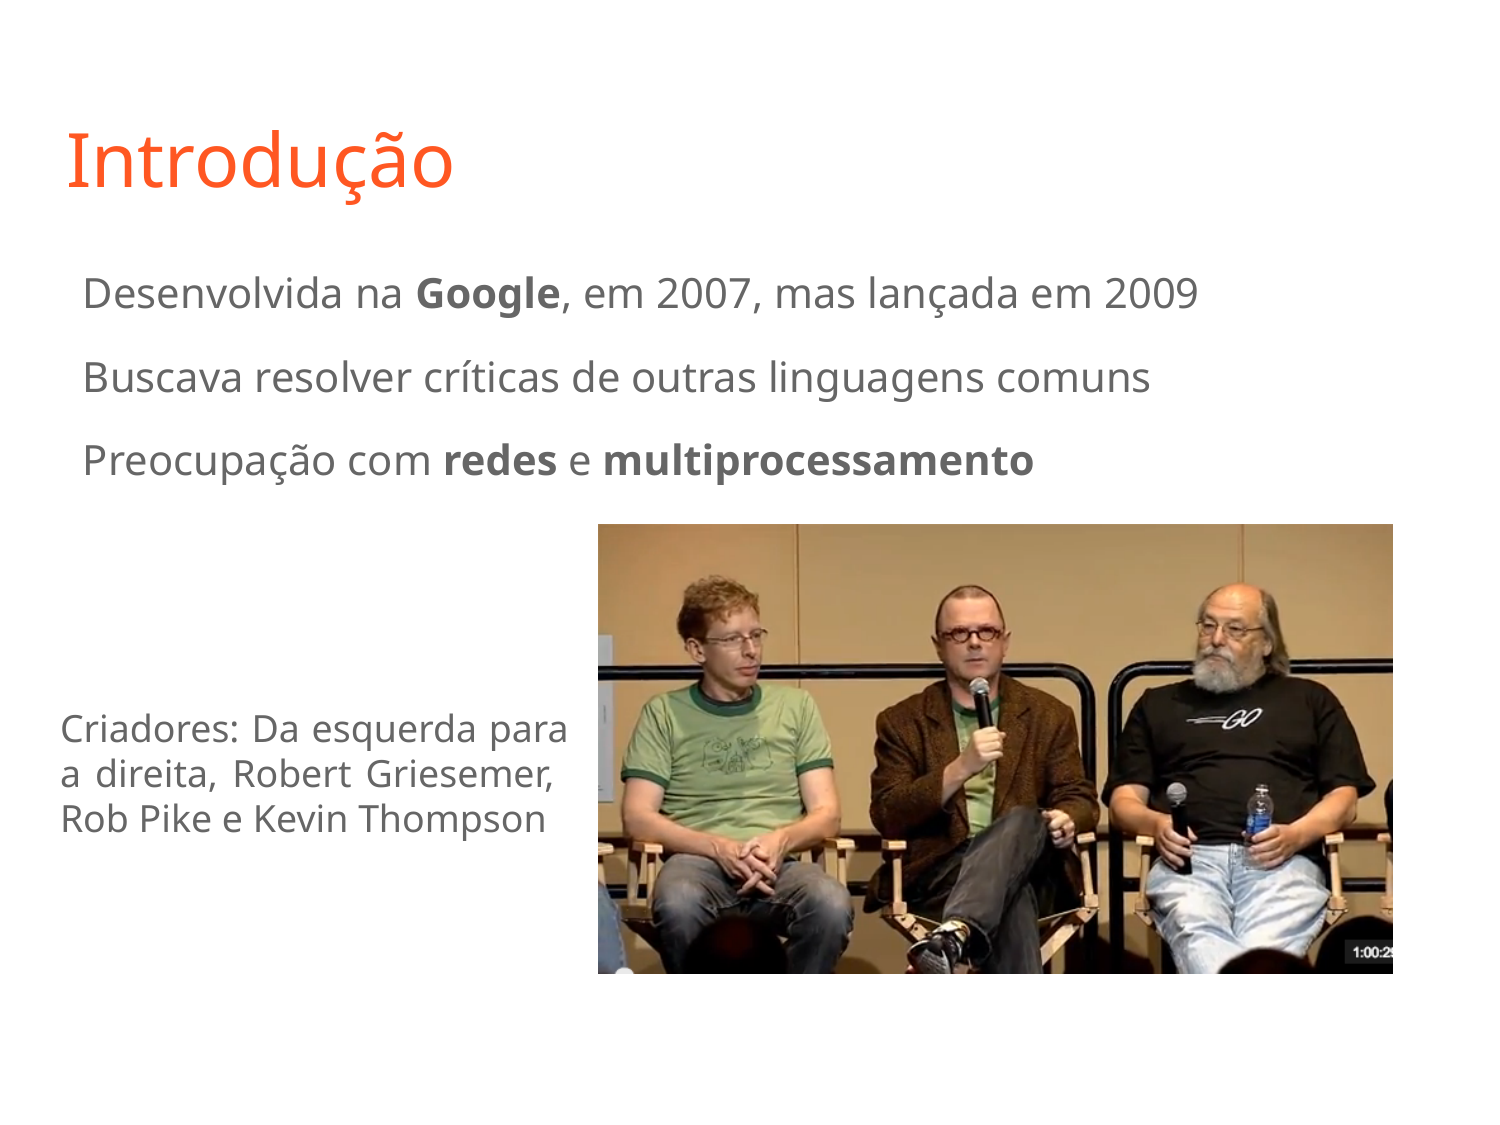

# Introdução
Desenvolvida na Google, em 2007, mas lançada em 2009
Buscava resolver críticas de outras linguagens comuns
Preocupação com redes e multiprocessamento
Criadores: Da esquerda para a direita, Robert Griesemer, Rob Pike e Kevin Thompson